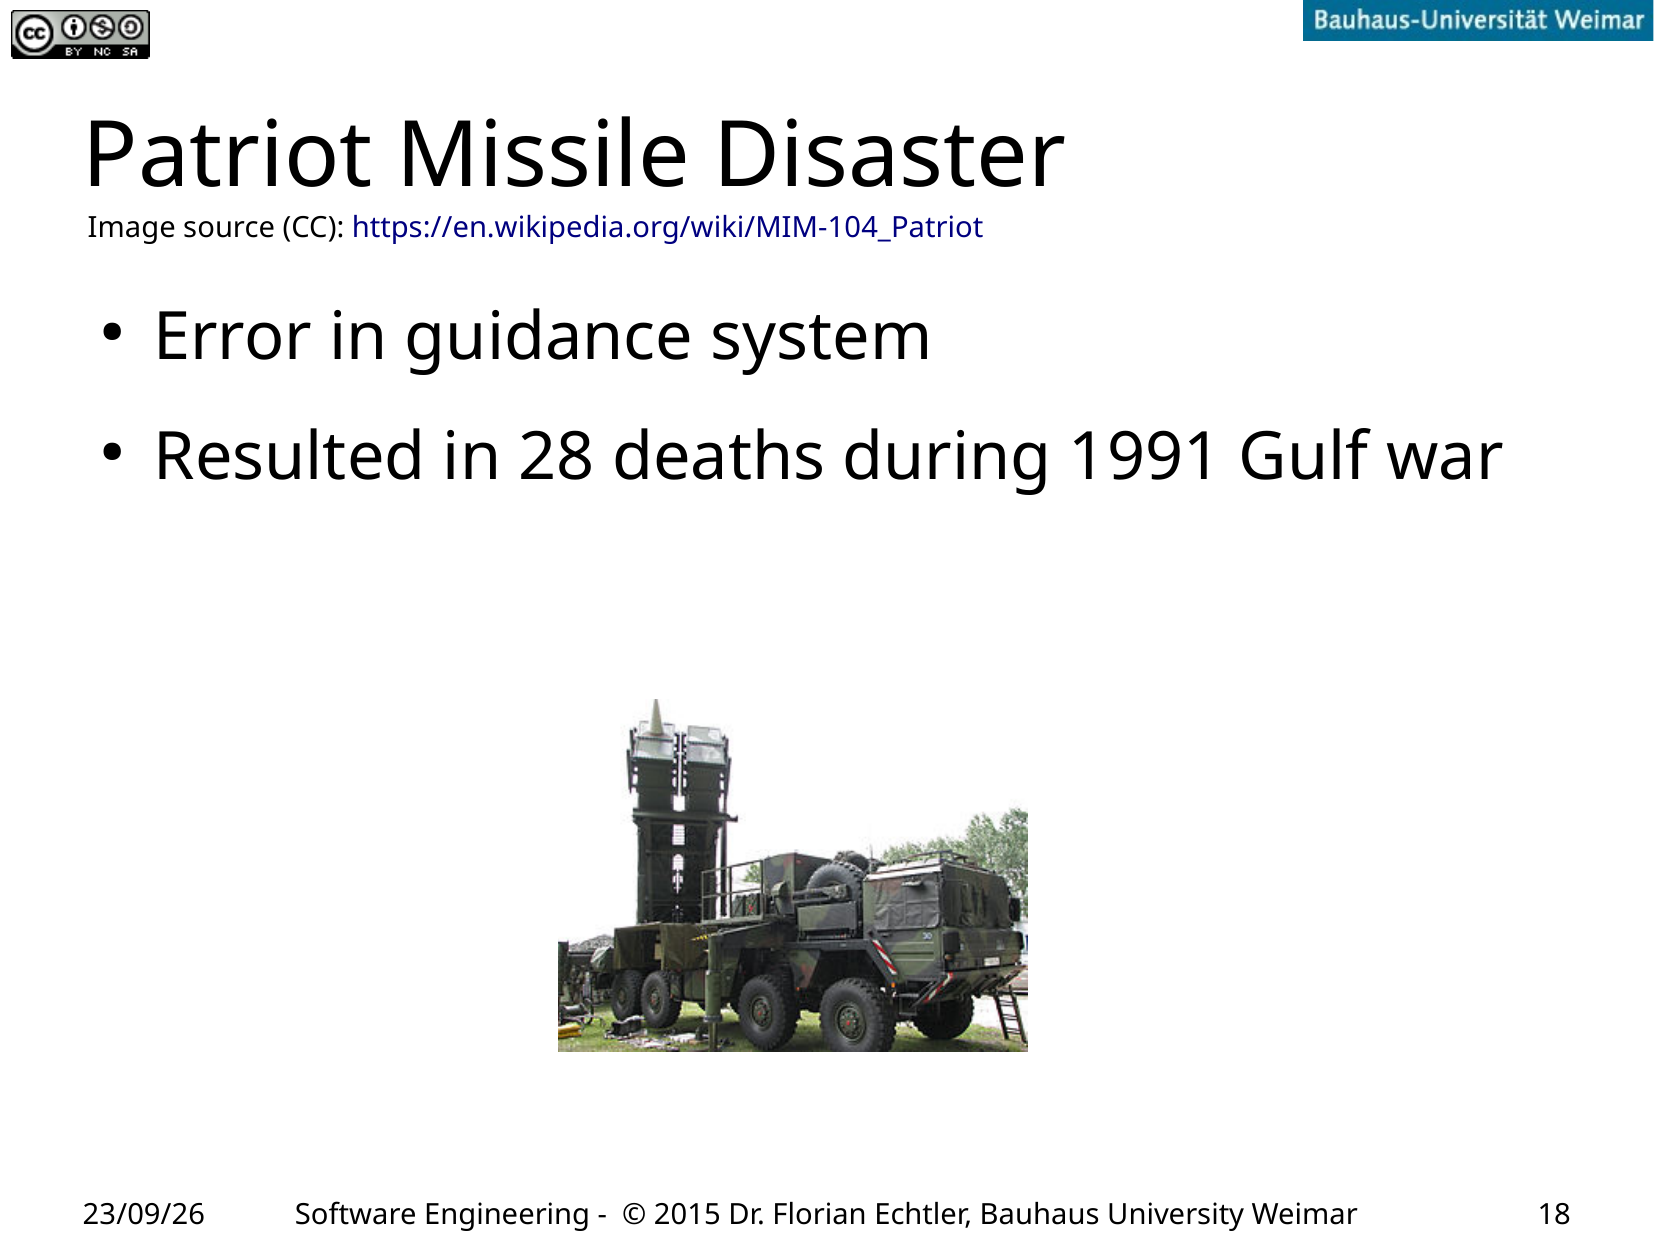

# Patriot Missile Disaster
Image source (CC): https://en.wikipedia.org/wiki/MIM-104_Patriot
Error in guidance system
Resulted in 28 deaths during 1991 Gulf war
Software Engineering - © 2015 Dr. Florian Echtler, Bauhaus University Weimar
18